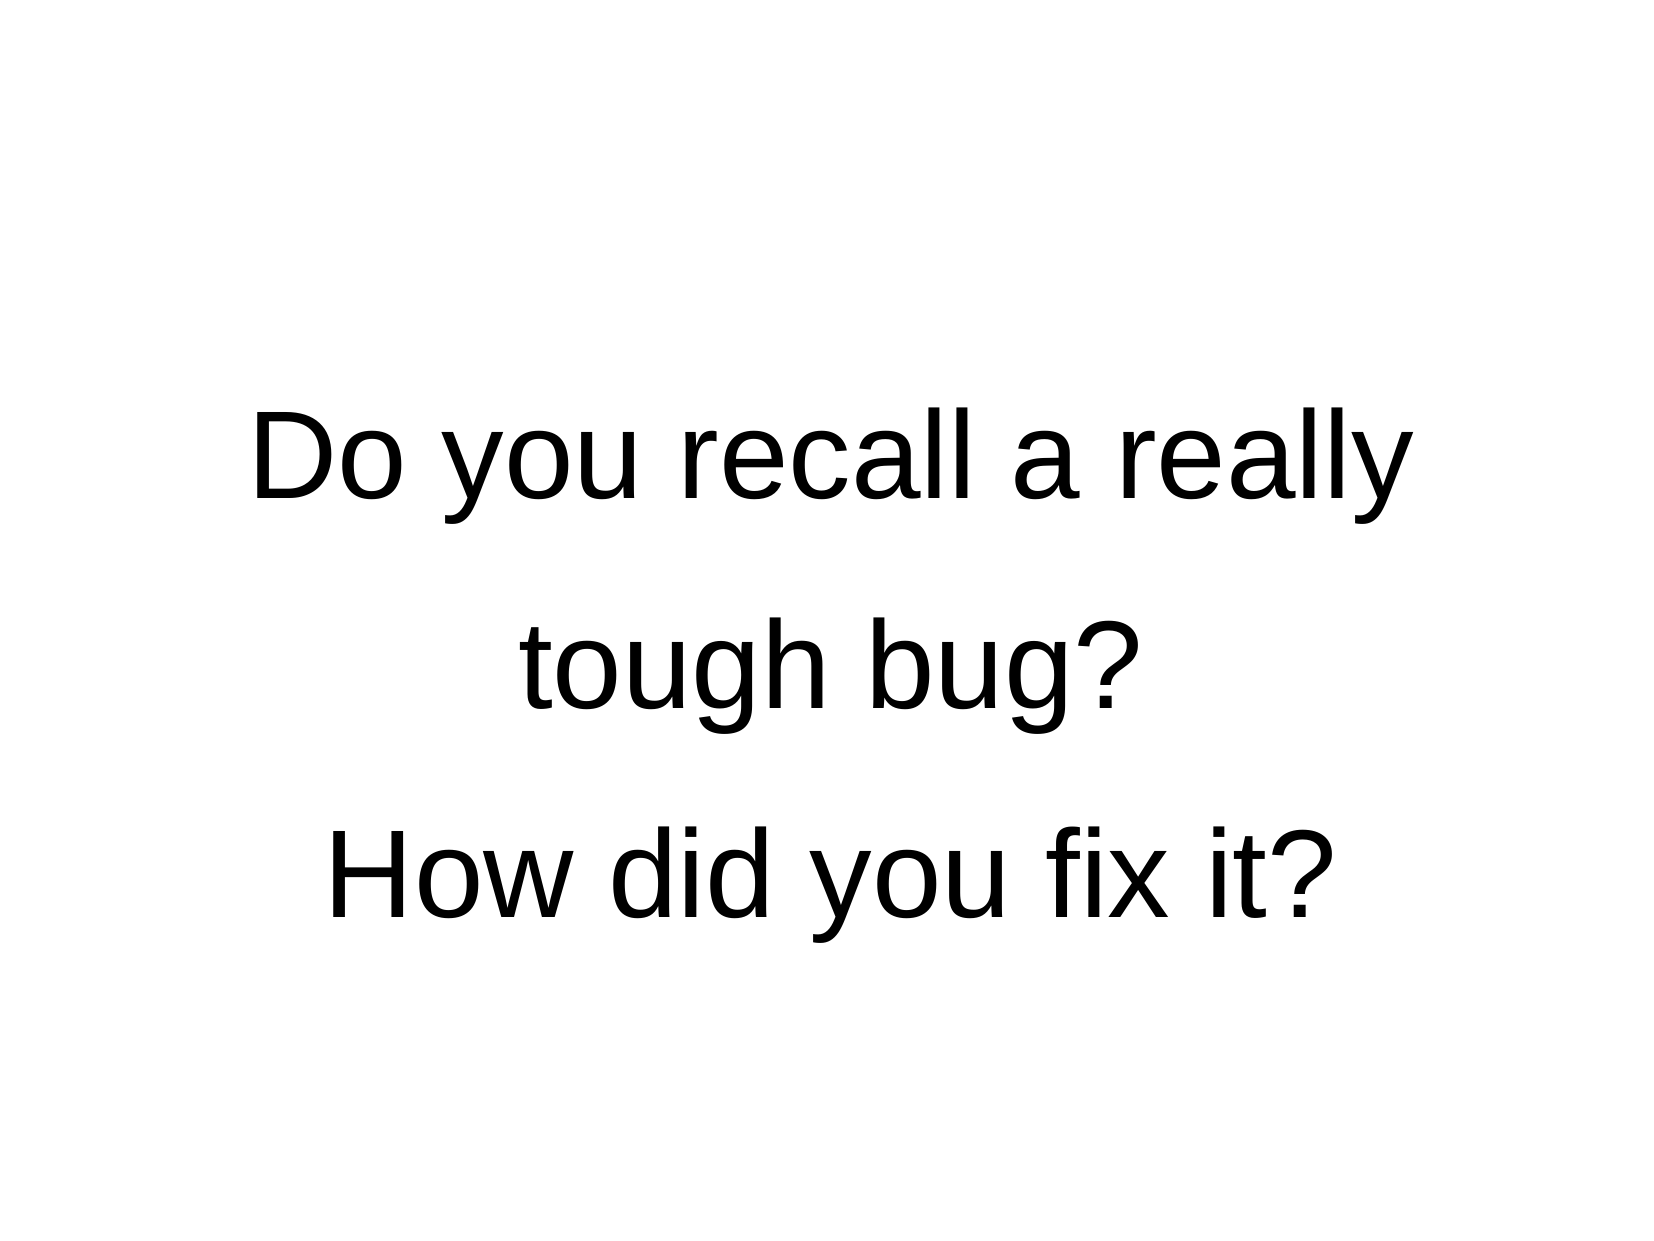

# Do you recall a really tough bug? How did you fix it?